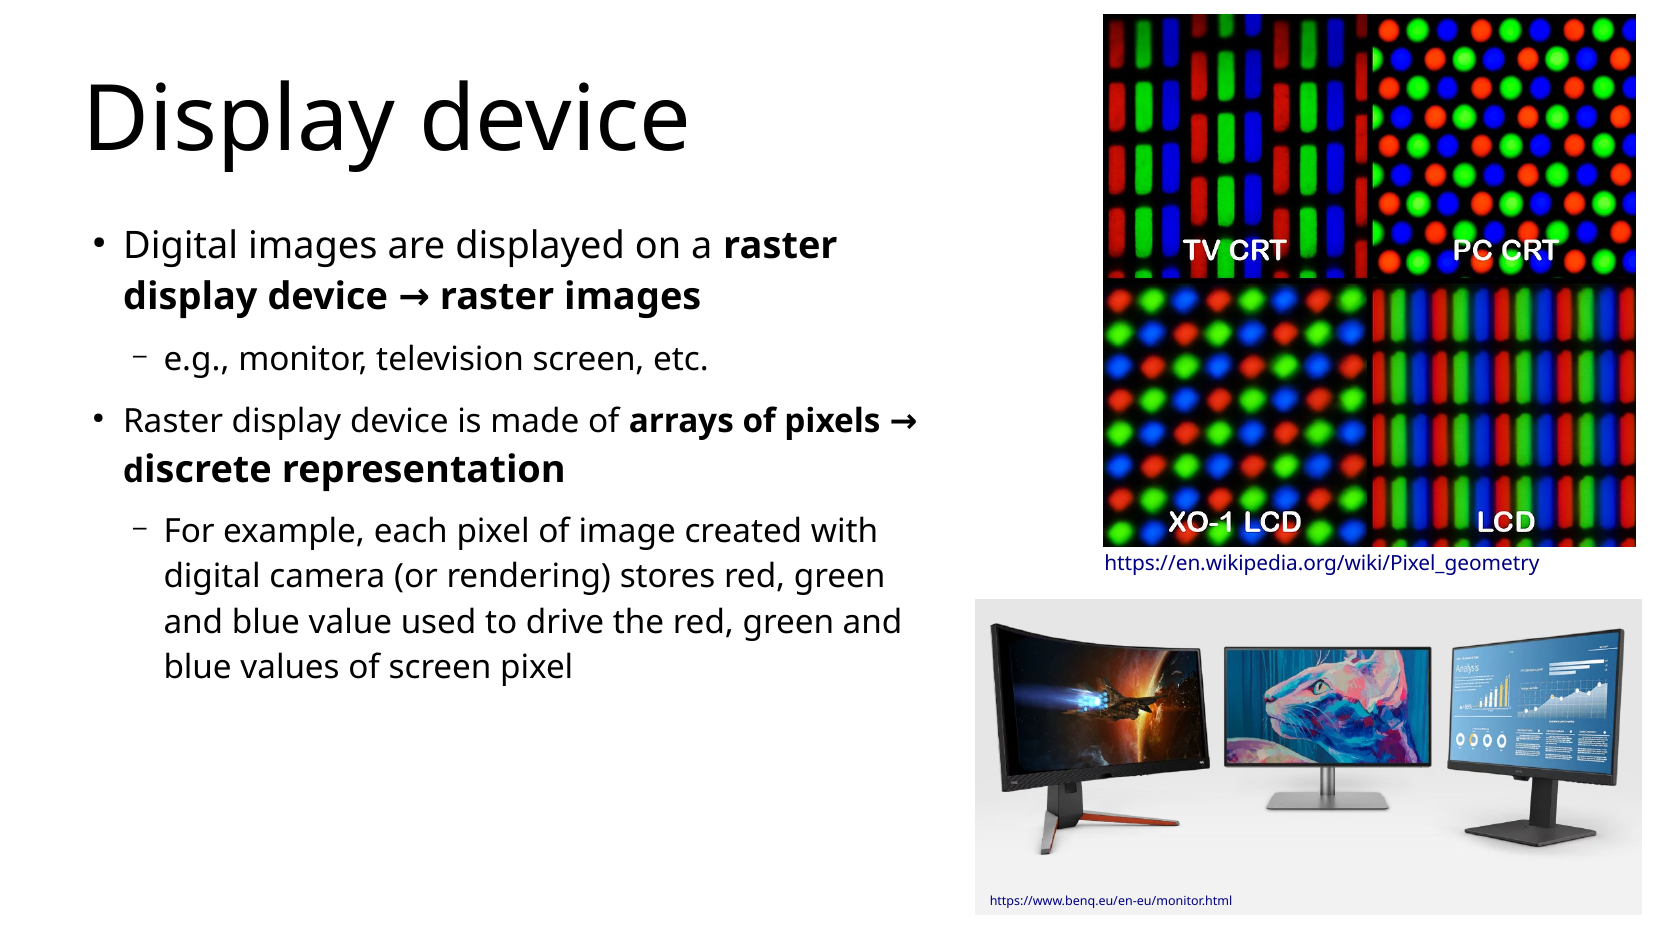

# Display device
Digital images are displayed on a raster display device → raster images
e.g., monitor, television screen, etc.
Raster display device is made of arrays of pixels → discrete representation
For example, each pixel of image created with digital camera (or rendering) stores red, green and blue value used to drive the red, green and blue values of screen pixel
https://en.wikipedia.org/wiki/Pixel_geometry
17
https://www.benq.eu/en-eu/monitor.html